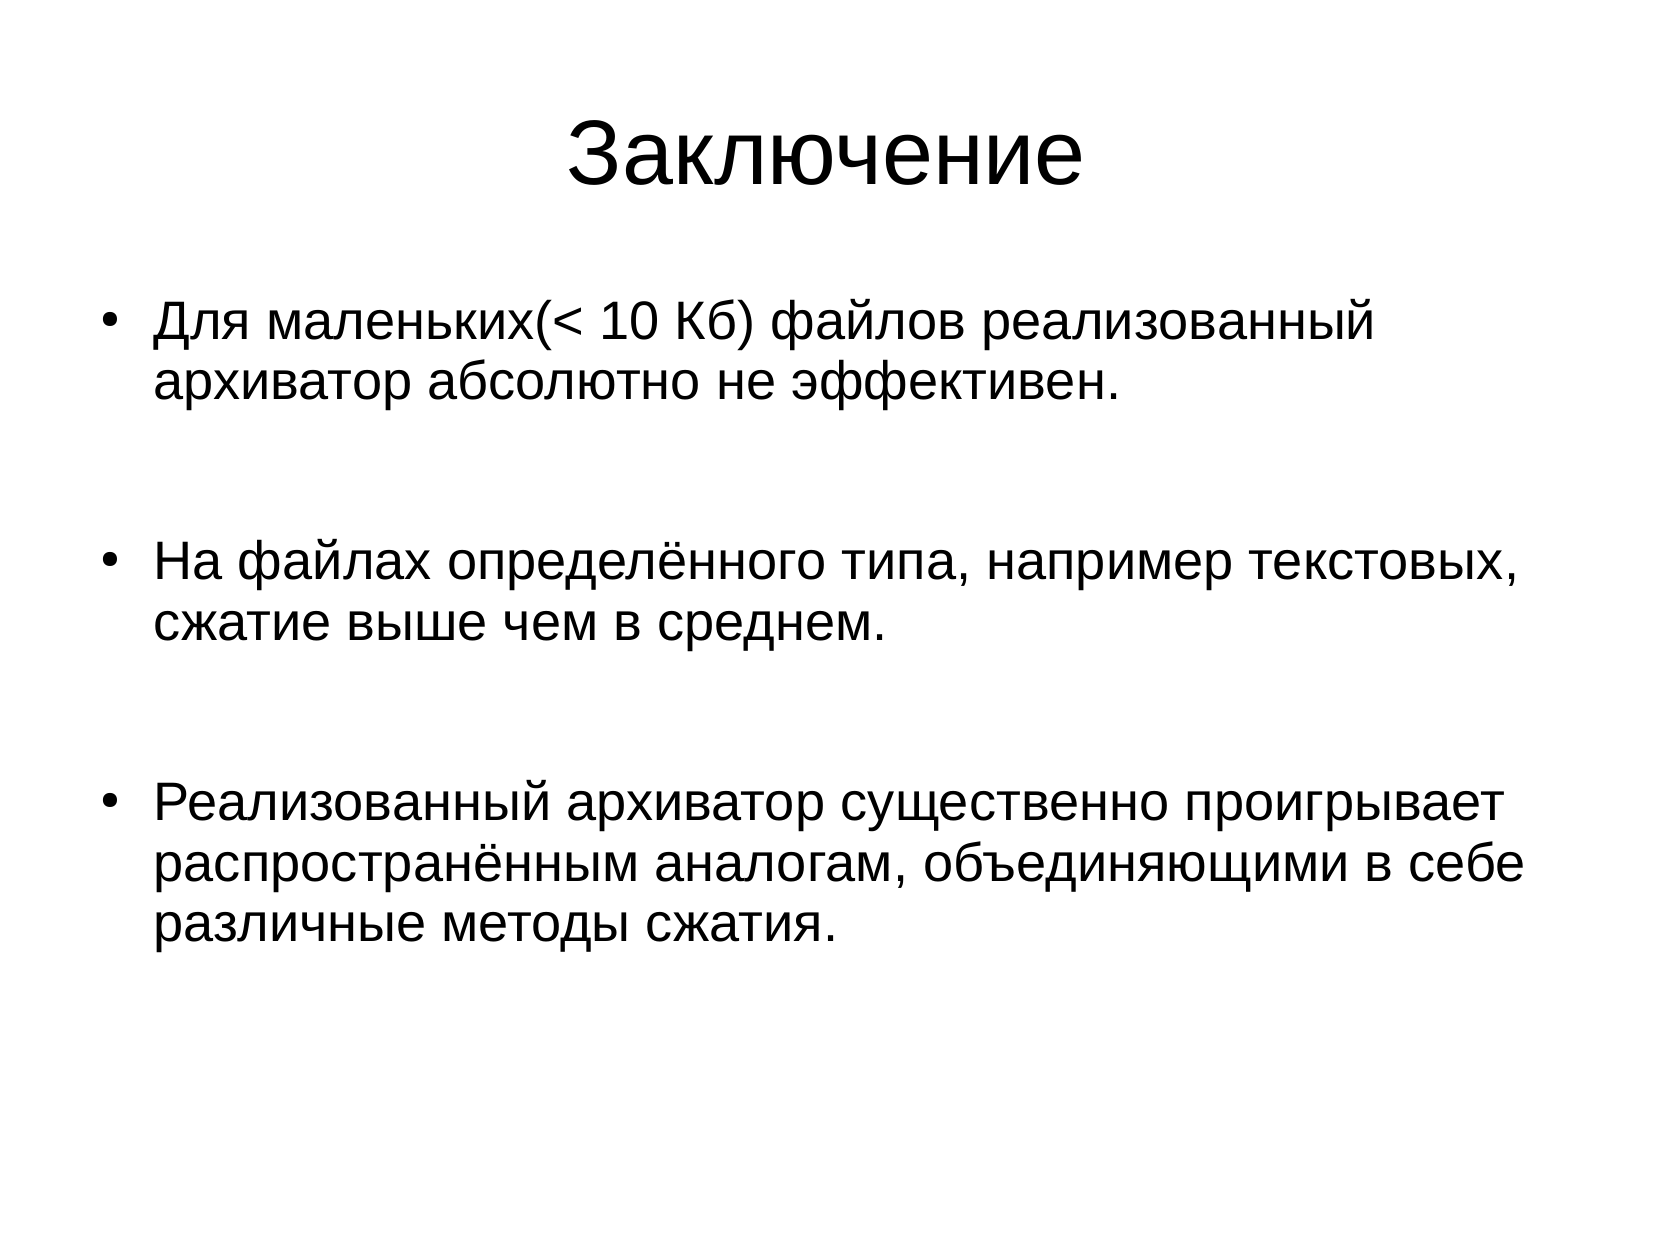

# Заключение
Для маленьких(< 10 Кб) файлов реализованный архиватор абсолютно не эффективен.
На файлах определённого типа, например текстовых, сжатие выше чем в среднем.
Реализованный архиватор существенно проигрывает распространённым аналогам, объединяющими в себе различные методы сжатия.